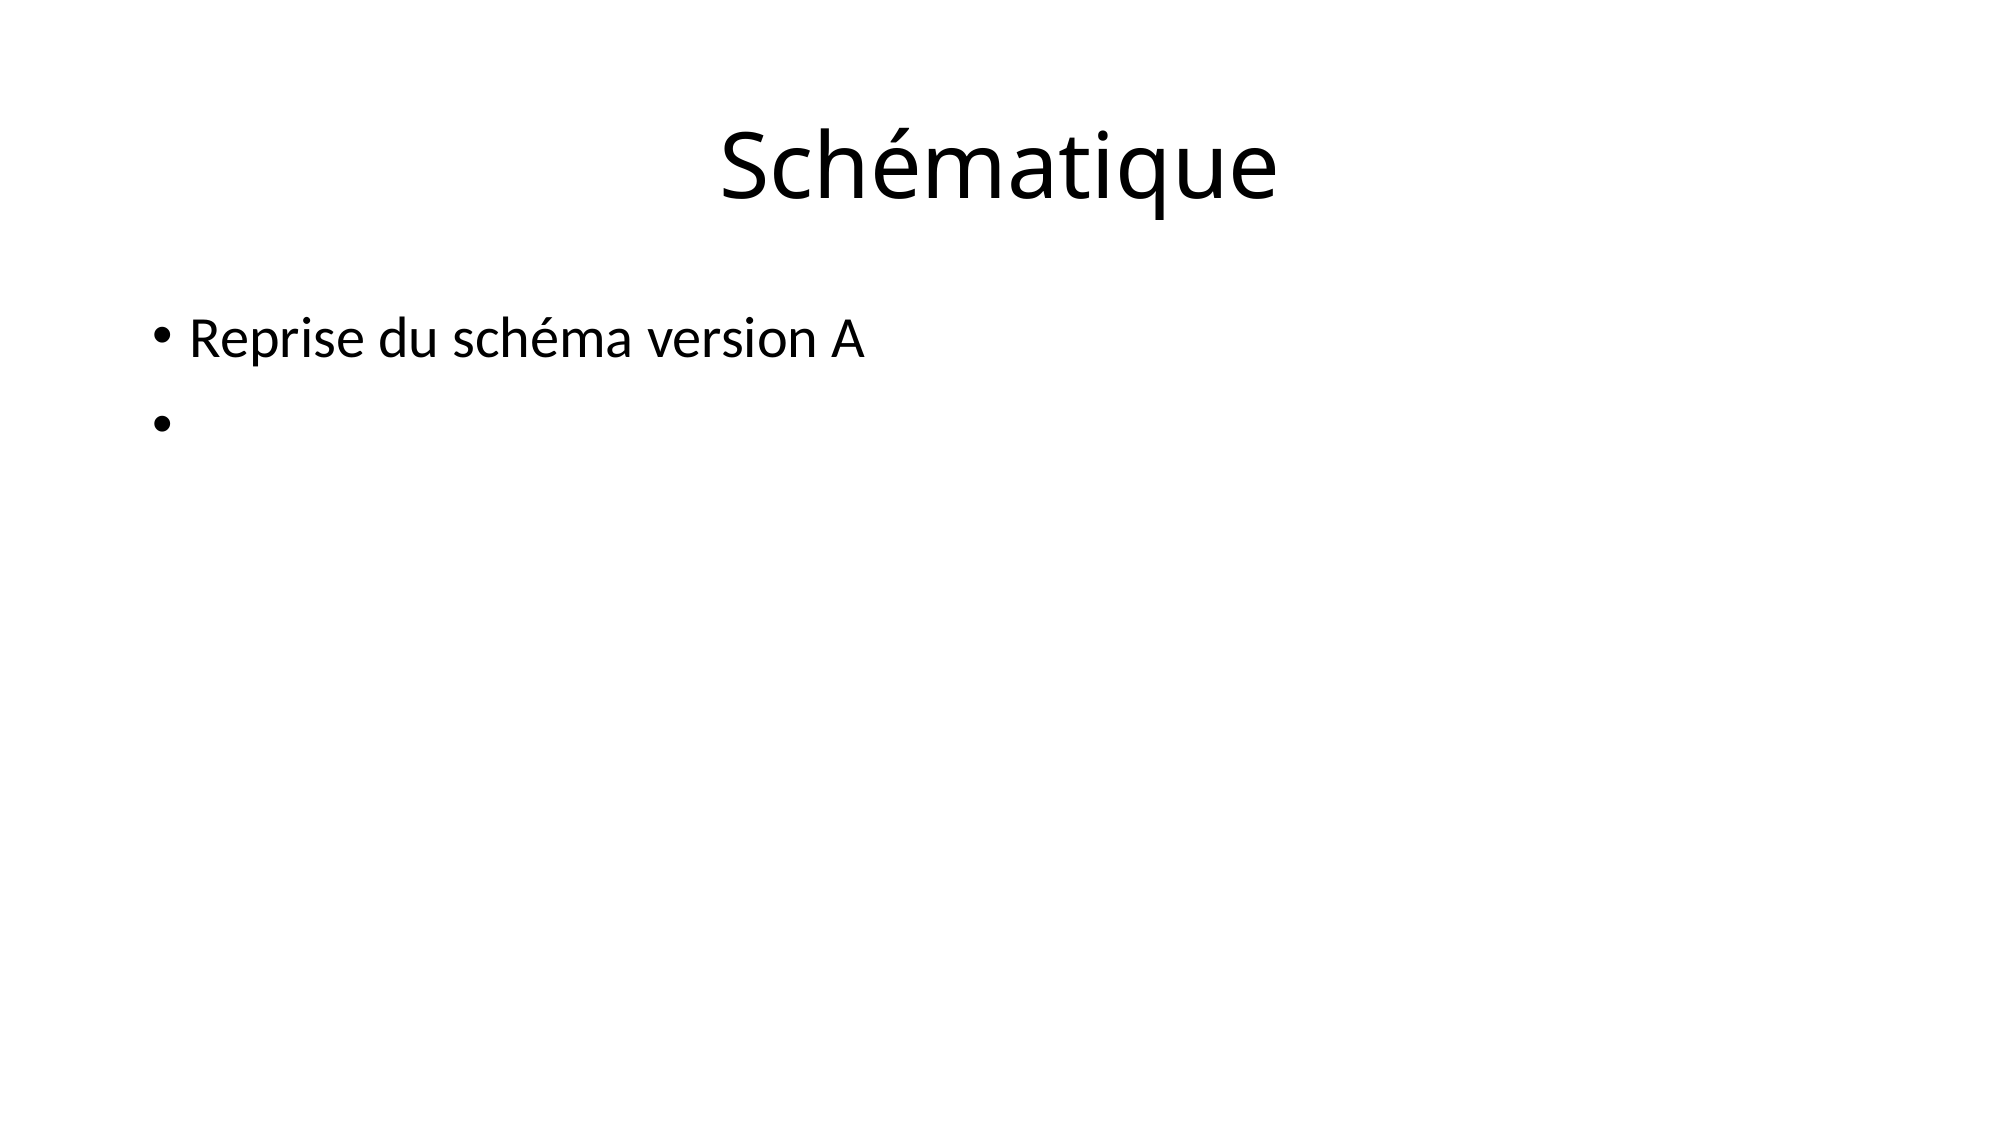

# Schématique
Reprise du schéma version A